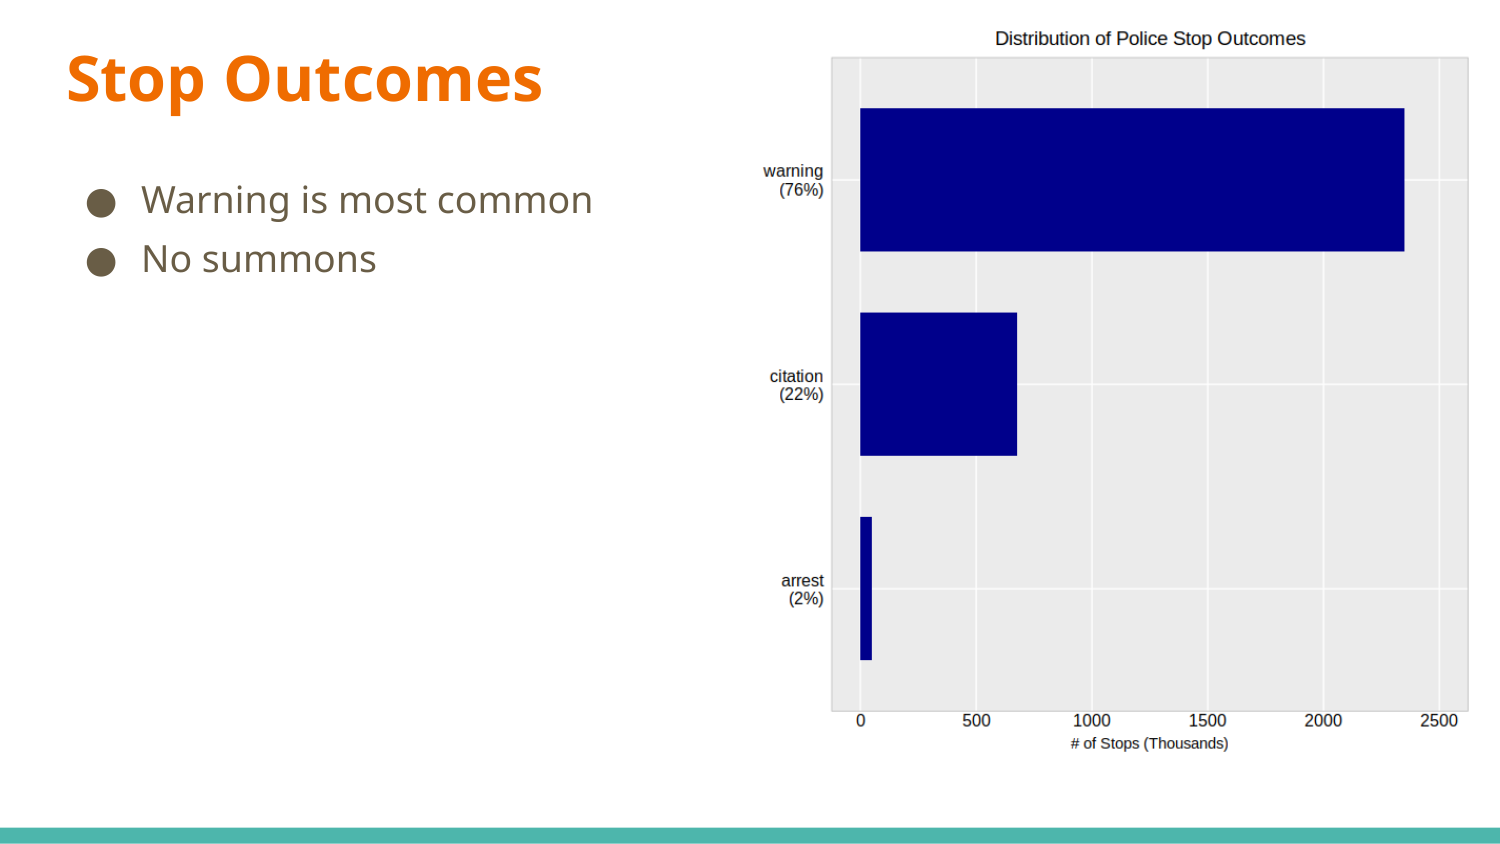

# Stop Outcomes
Warning is most common
No summons